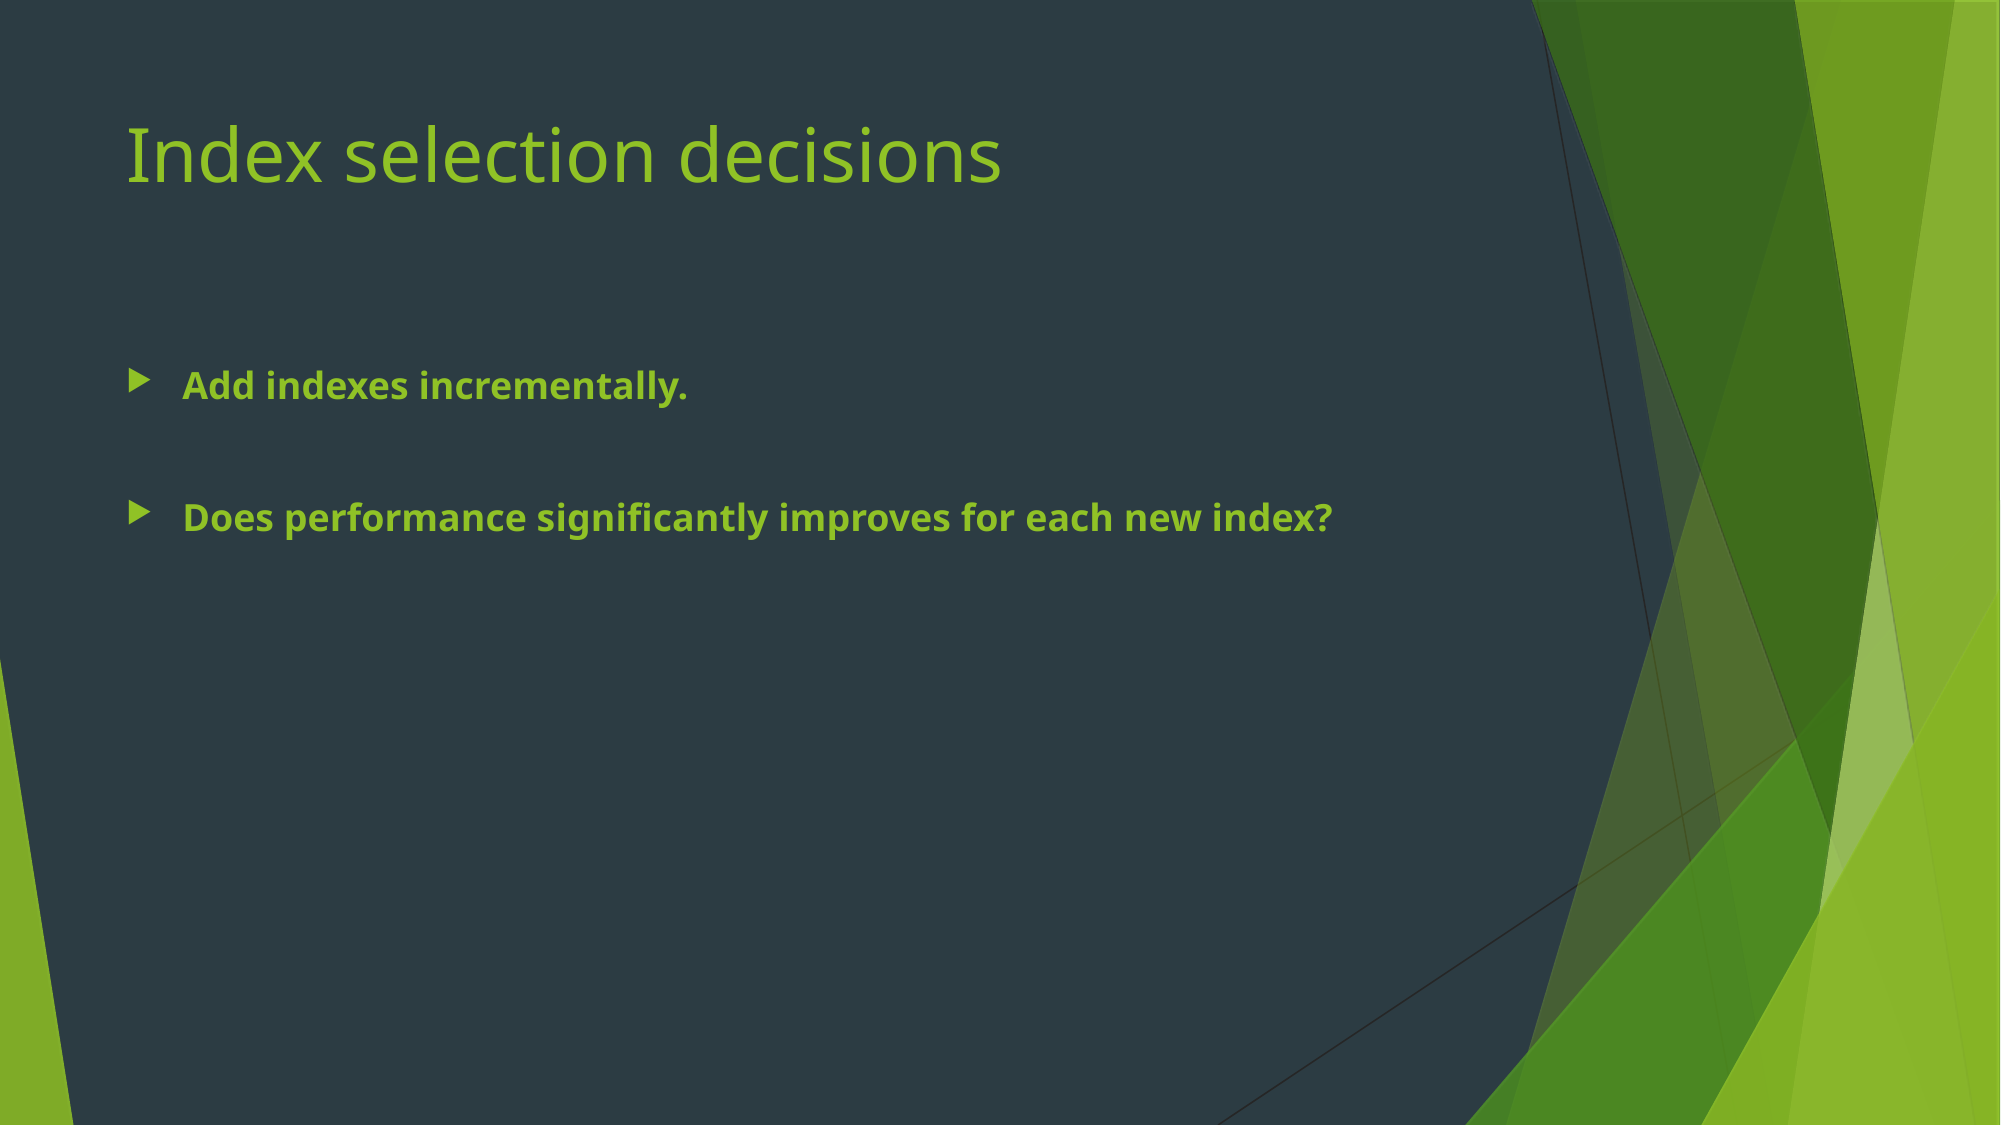

# Index selection decisions
Add indexes incrementally.
Does performance significantly improves for each new index?